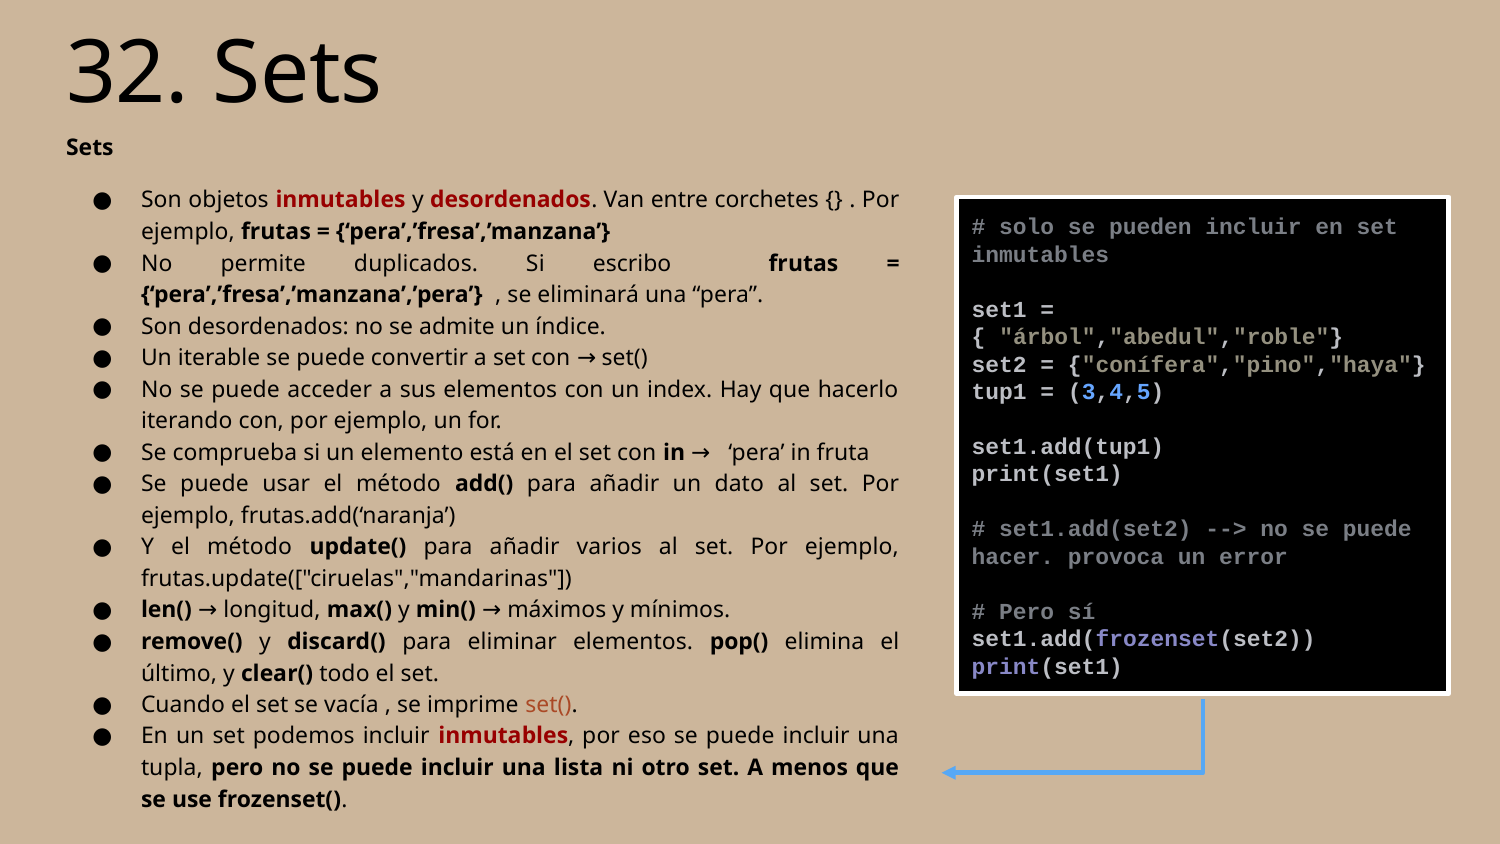

# 32. Sets
Sets
Son objetos inmutables y desordenados. Van entre corchetes {} . Por ejemplo, frutas = {‘pera’,’fresa’,’manzana’}
No permite duplicados. Si escribo frutas = {‘pera’,’fresa’,’manzana’,’pera’} , se eliminará una “pera”.
Son desordenados: no se admite un índice.
Un iterable se puede convertir a set con → set()
No se puede acceder a sus elementos con un index. Hay que hacerlo iterando con, por ejemplo, un for.
Se comprueba si un elemento está en el set con in → ‘pera’ in fruta
Se puede usar el método add() para añadir un dato al set. Por ejemplo, frutas.add(‘naranja’)
Y el método update() para añadir varios al set. Por ejemplo, frutas.update(["ciruelas","mandarinas"])
len() → longitud, max() y min() → máximos y mínimos.
remove() y discard() para eliminar elementos. pop() elimina el último, y clear() todo el set.
Cuando el set se vacía , se imprime set().
En un set podemos incluir inmutables, por eso se puede incluir una tupla, pero no se puede incluir una lista ni otro set. A menos que se use frozenset().
# solo se pueden incluir en set inmutables
set1 = { "árbol","abedul","roble"}
set2 = {"conífera","pino","haya"}
tup1 = (3,4,5)
set1.add(tup1)
print(set1)
# set1.add(set2) --> no se puede hacer. provoca un error
# Pero sí
set1.add(frozenset(set2))
print(set1)